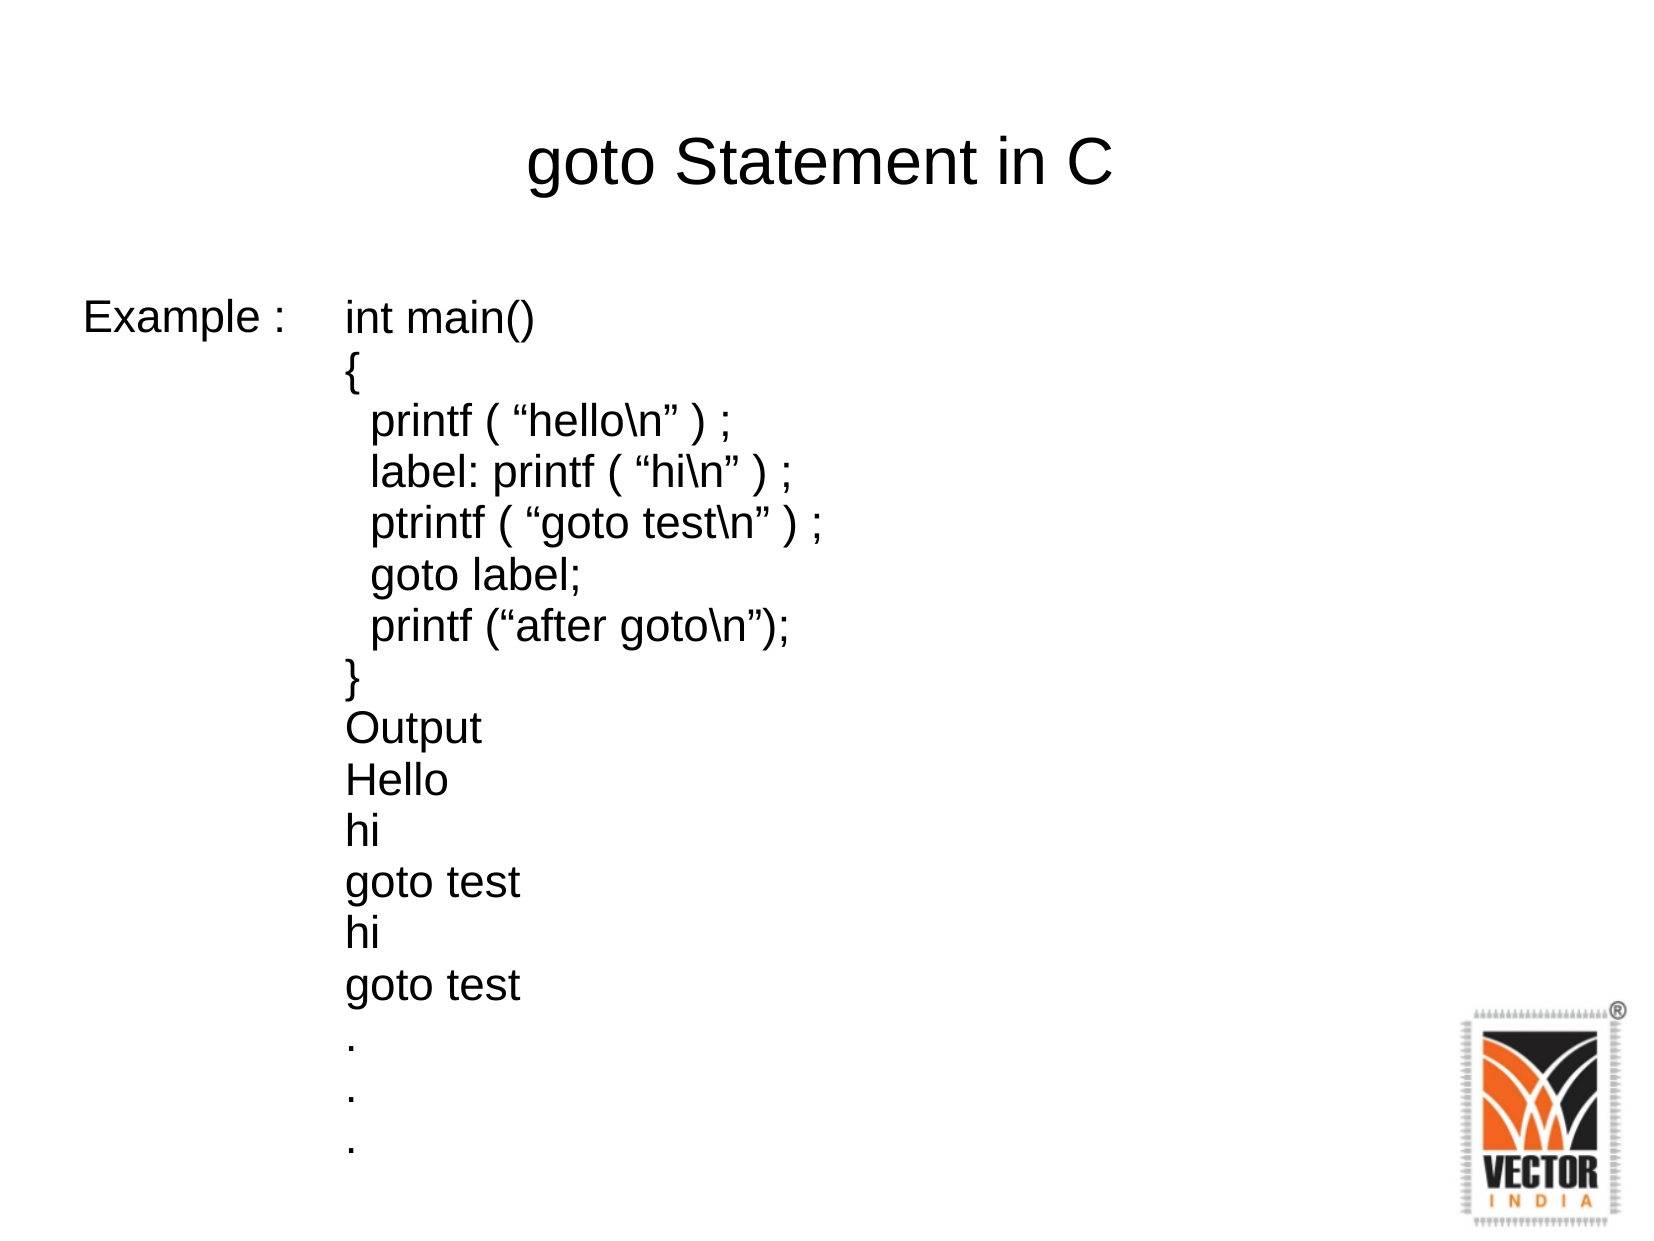

Example :
# goto Statement in C
int main()
{
 printf ( “hello\n” ) ;
 label: printf ( “hi\n” ) ;
 ptrintf ( “goto test\n” ) ;
 goto label;
 printf (“after goto\n”);
}
Output
Hello
hi
goto test
hi
goto test
.
.
.